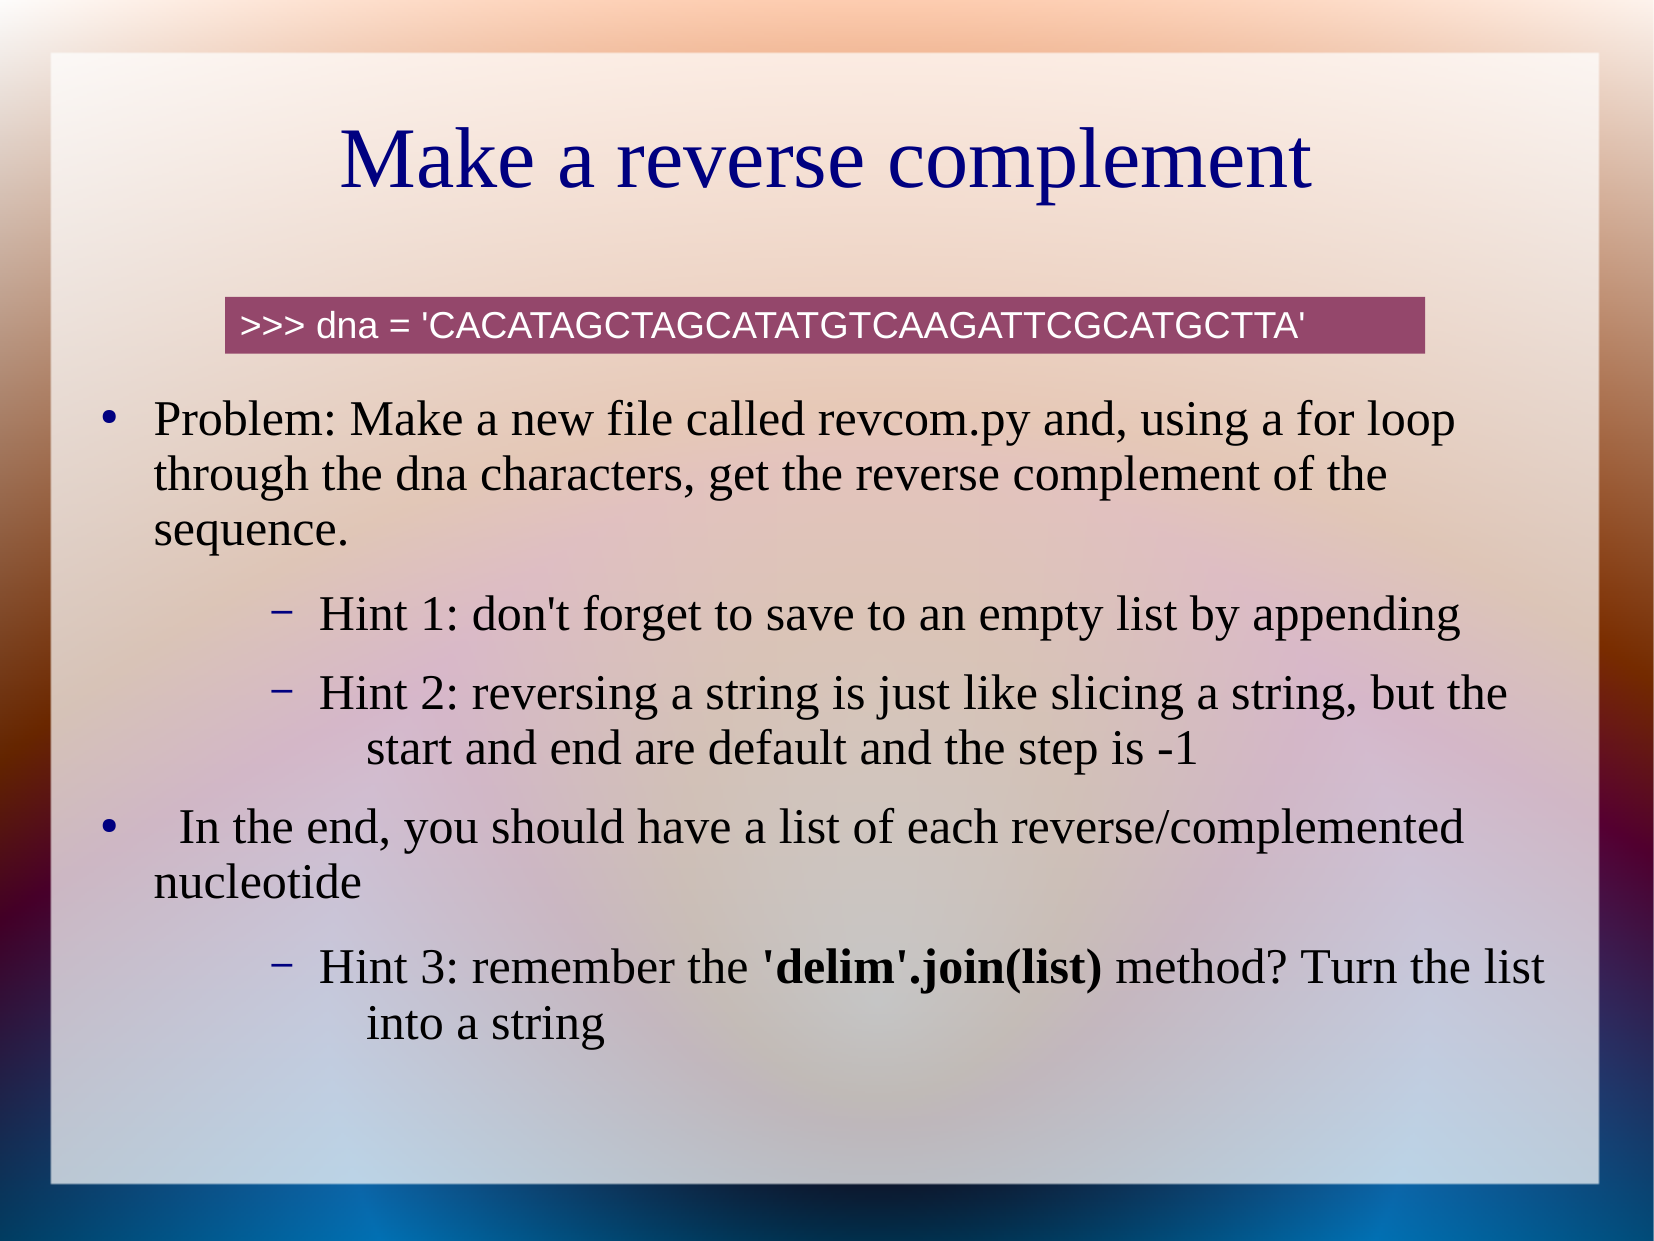

# Make a reverse complement
>>> dna = 'CACATAGCTAGCATATGTCAAGATTCGCATGCTTA'
Problem: Make a new file called revcom.py and, using a for loop through the dna characters, get the reverse complement of the sequence.
Hint 1: don't forget to save to an empty list by appending
Hint 2: reversing a string is just like slicing a string, but the start and end are default and the step is -1
 In the end, you should have a list of each reverse/complemented nucleotide
Hint 3: remember the 'delim'.join(list) method? Turn the list into a string